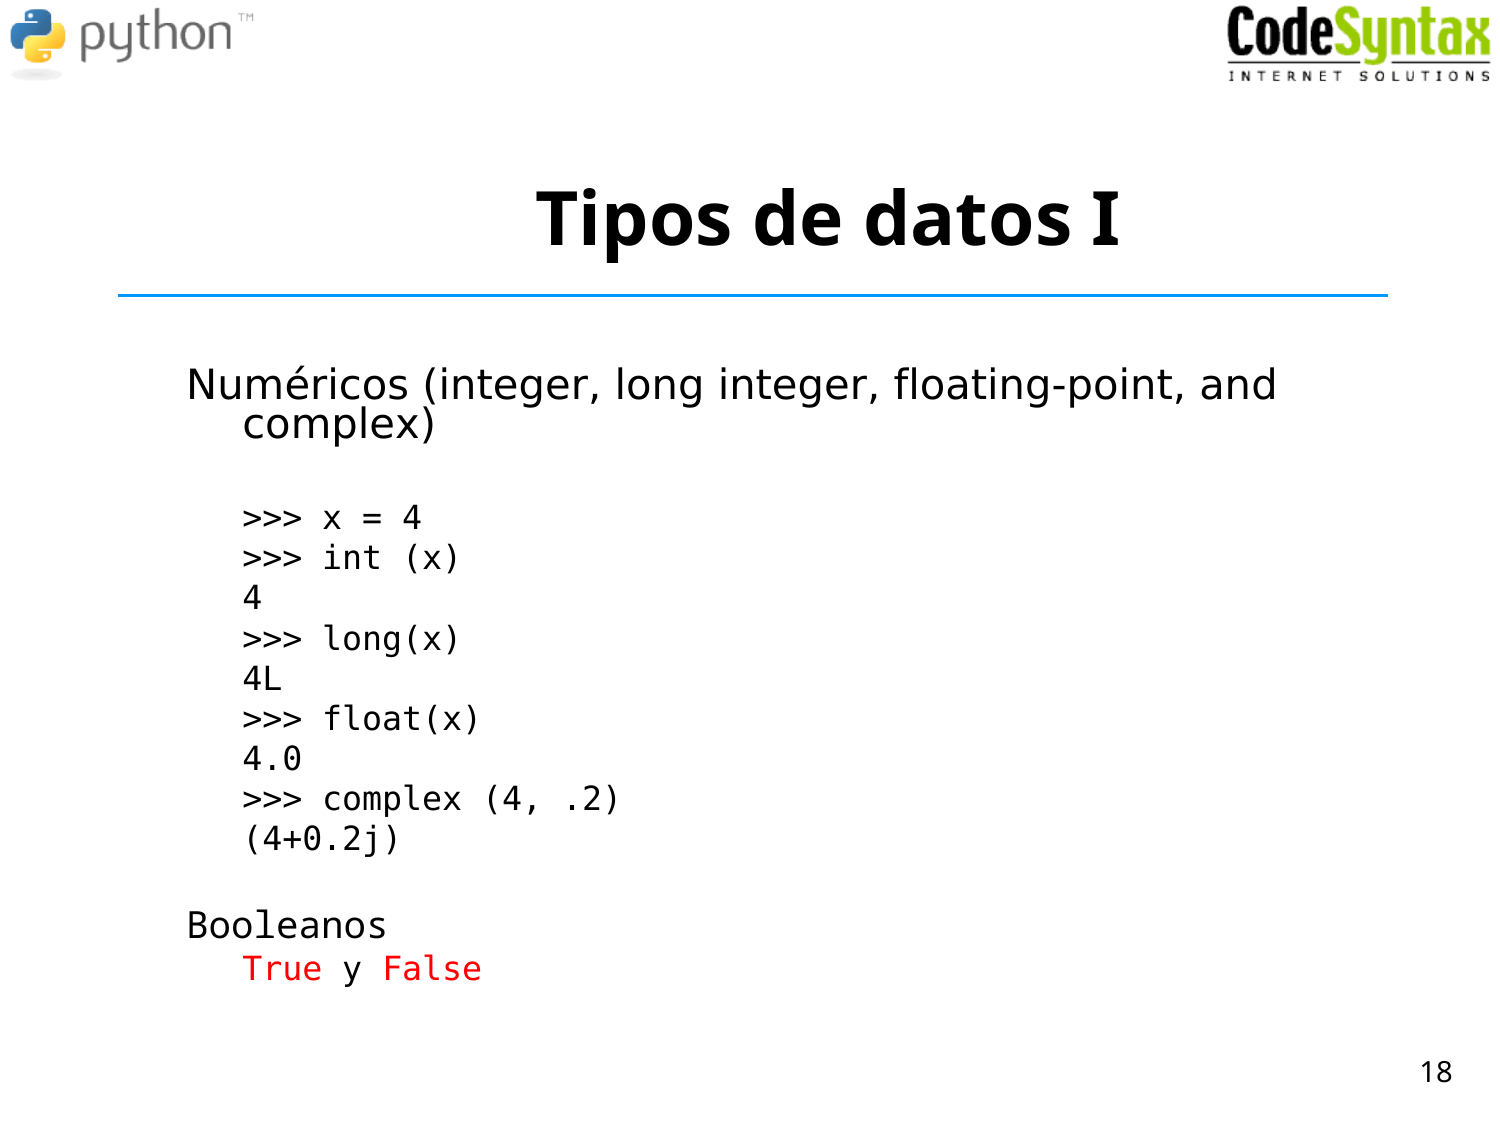

# Tipos de datos I
Numéricos (integer, long integer, floating-point, and complex)
	>>> x = 4
	>>> int (x)
	4
	>>> long(x)
	4L
	>>> float(x)
	4.0
	>>> complex (4, .2)
	(4+0.2j)
Booleanos
	True y False
18